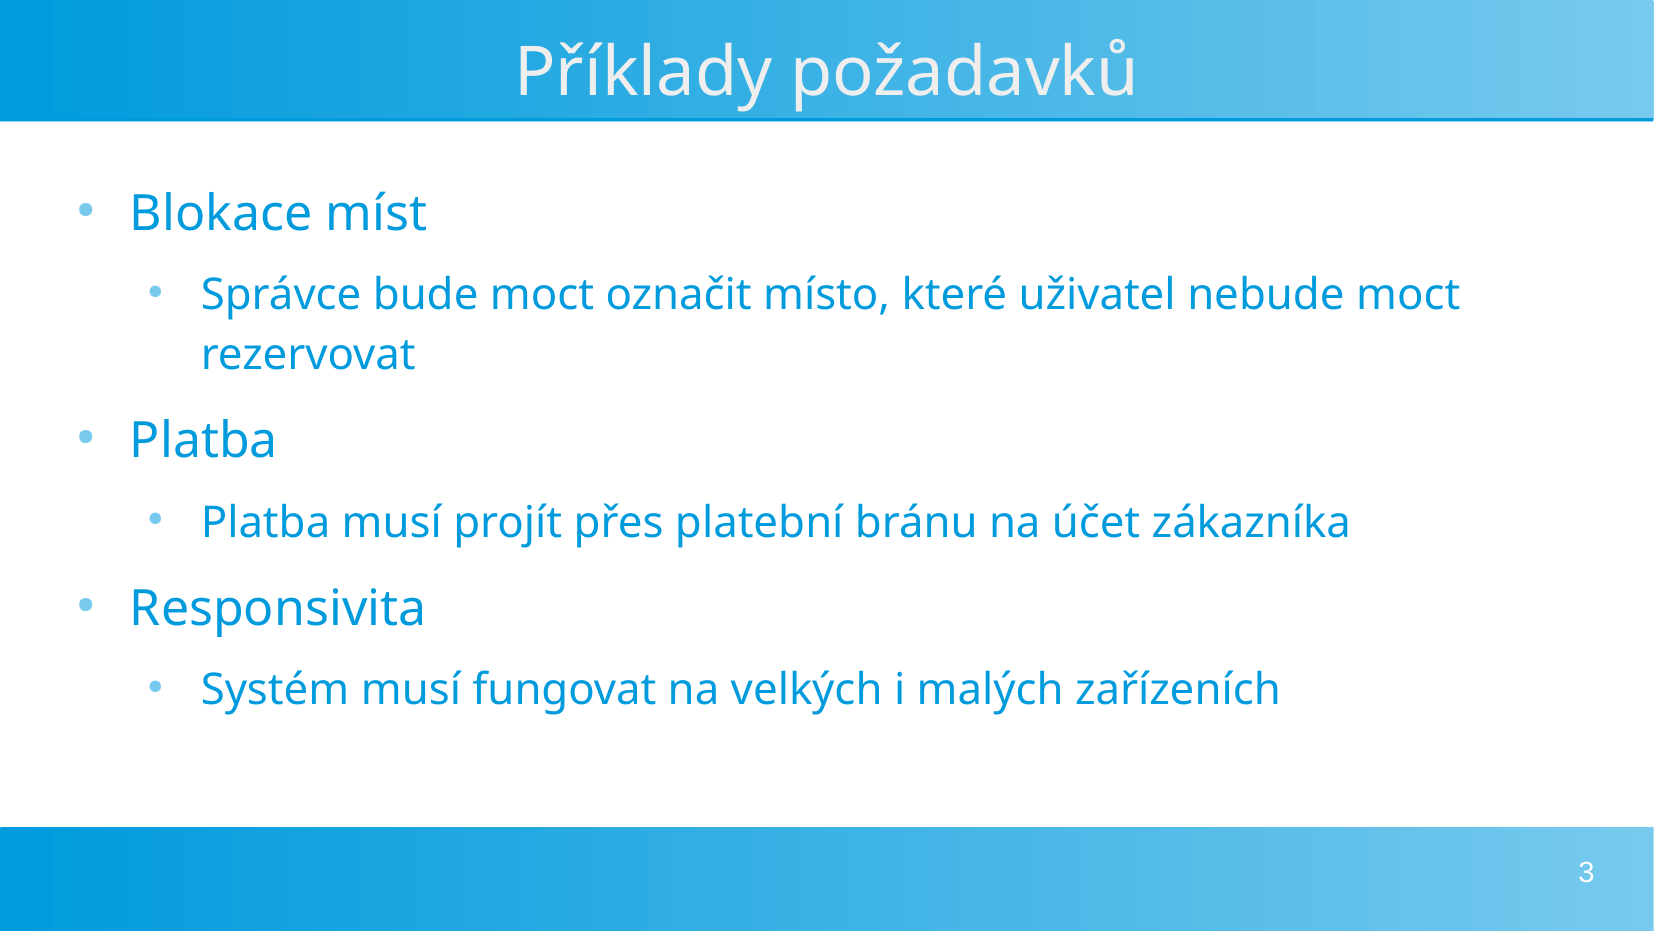

# Příklady požadavků
Blokace míst
Správce bude moct označit místo, které uživatel nebude moct rezervovat
Platba
Platba musí projít přes platební bránu na účet zákazníka
Responsivita
Systém musí fungovat na velkých i malých zařízeních
3